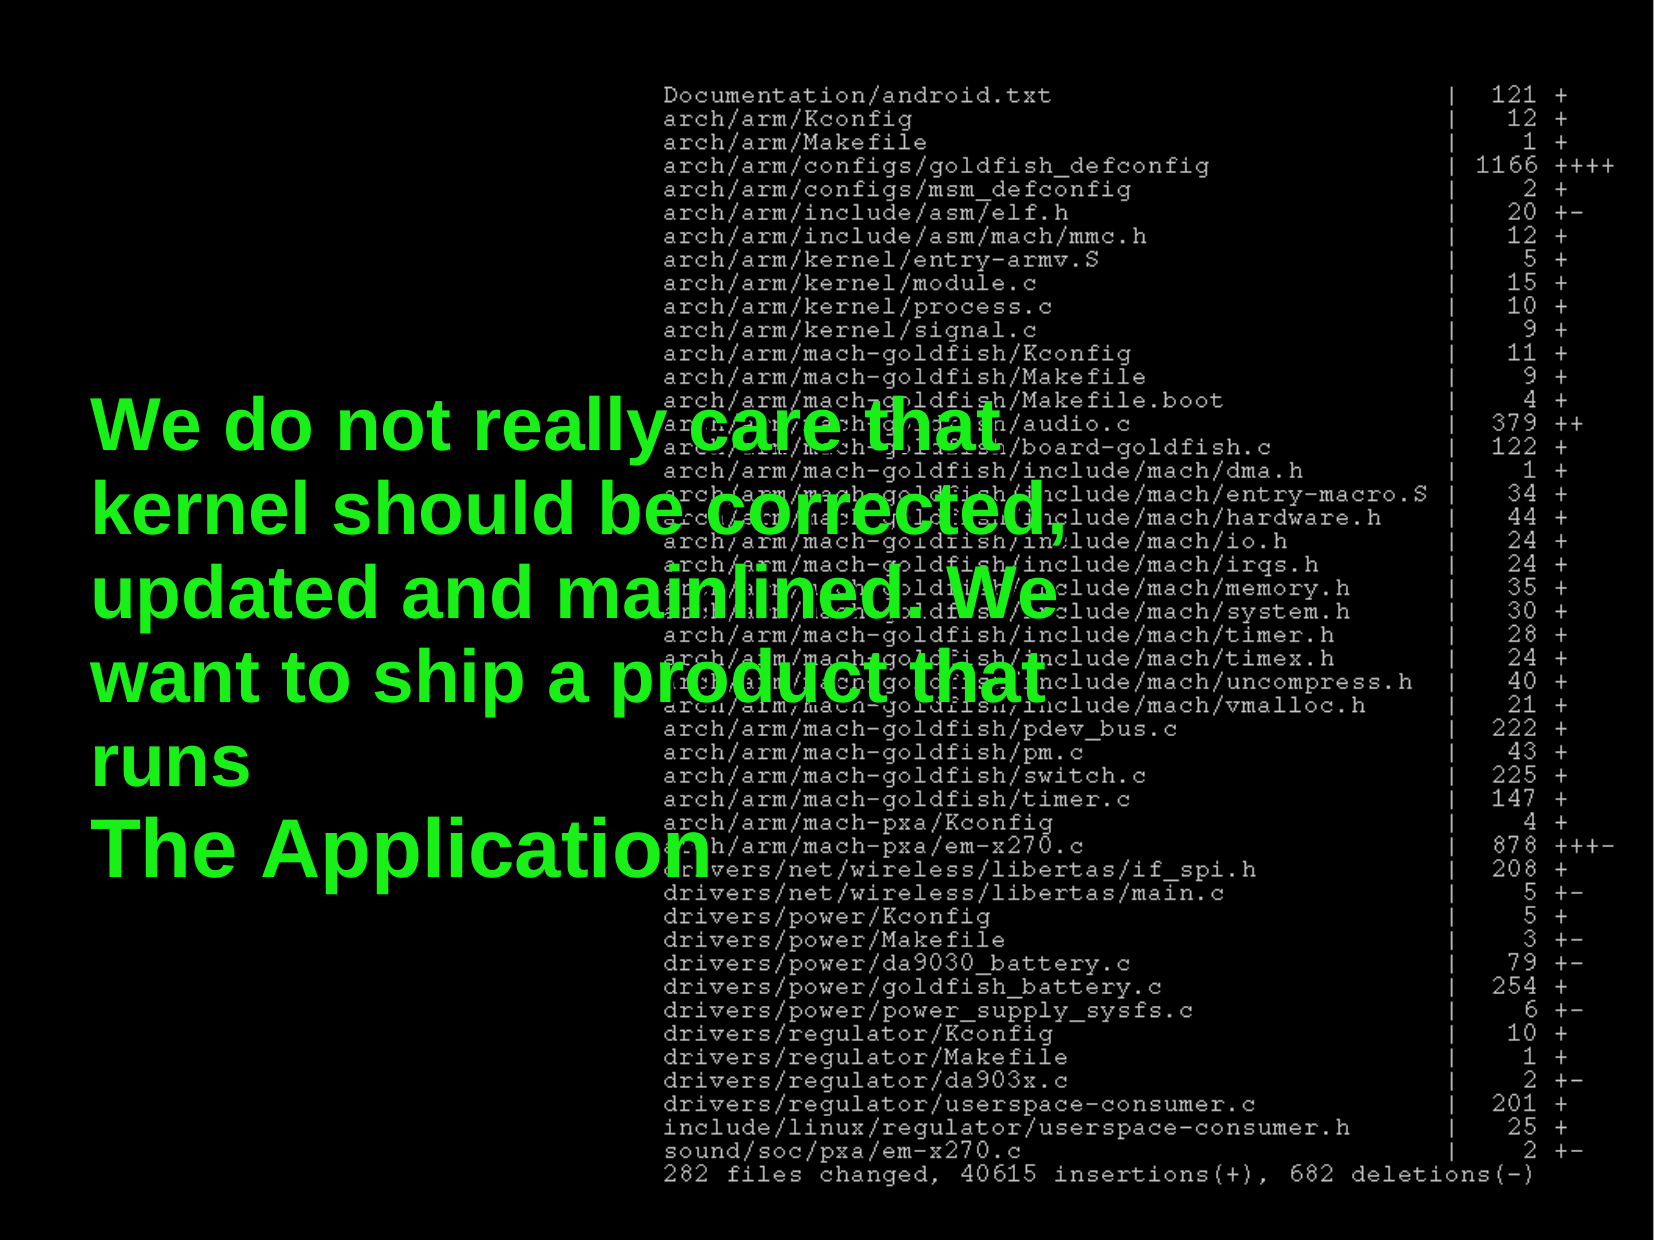

# We do not really care that kernel should be corrected, updated and mainlined. We want to ship a product that runs The Application